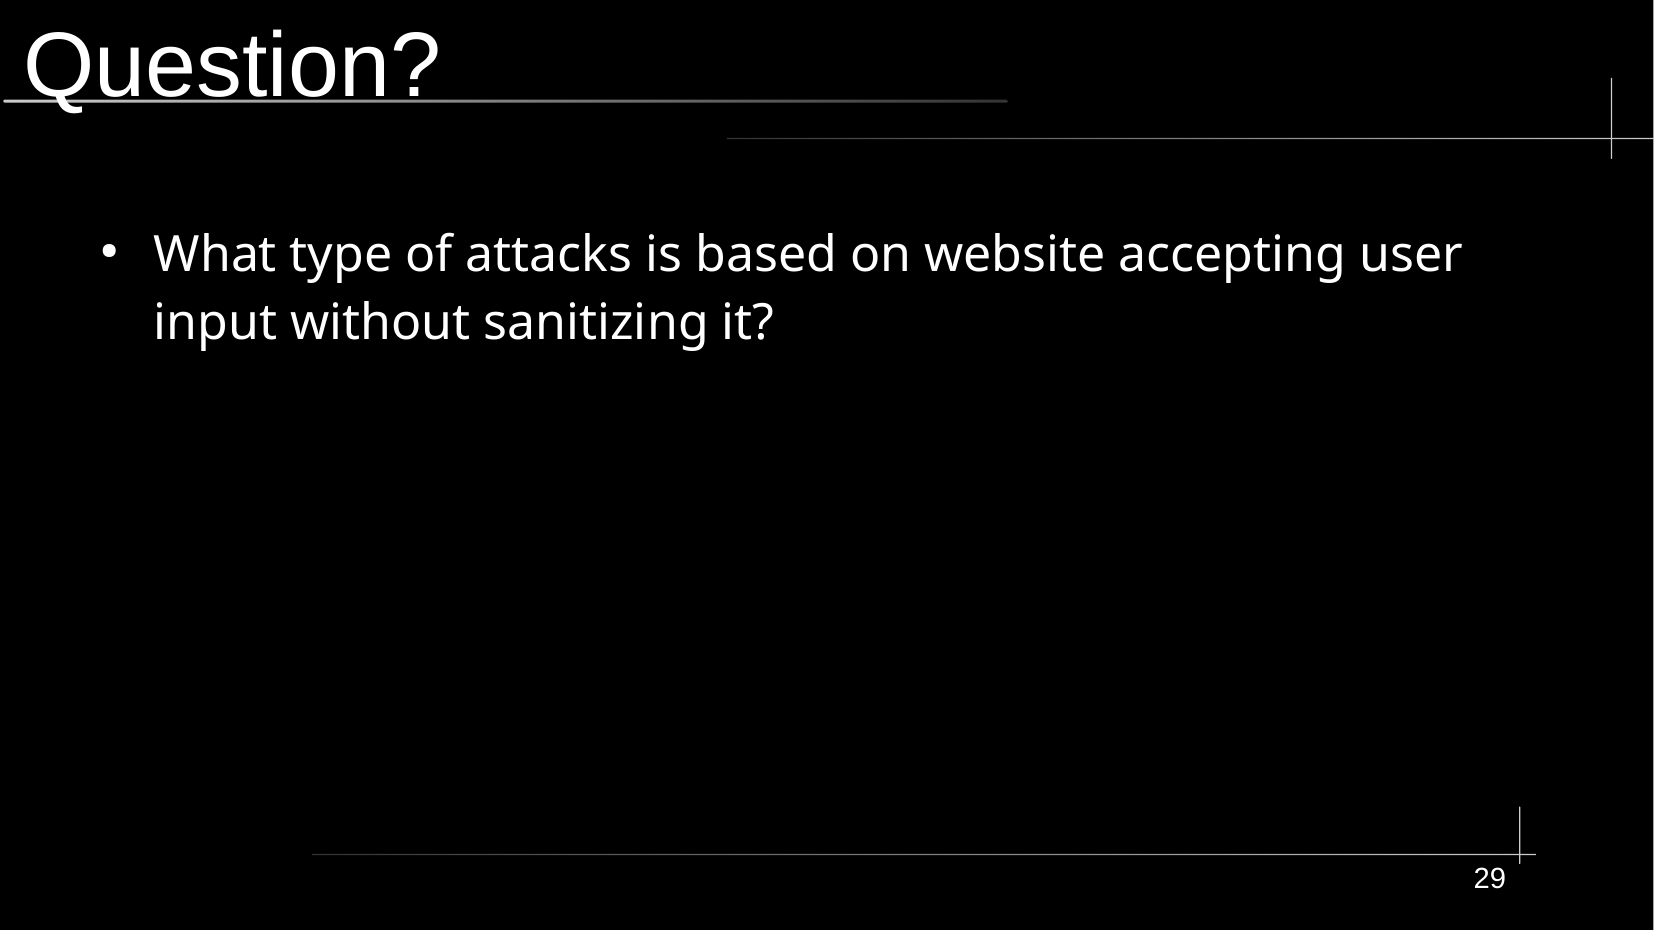

# Question?
What type of attacks is based on website accepting user input without sanitizing it?
29